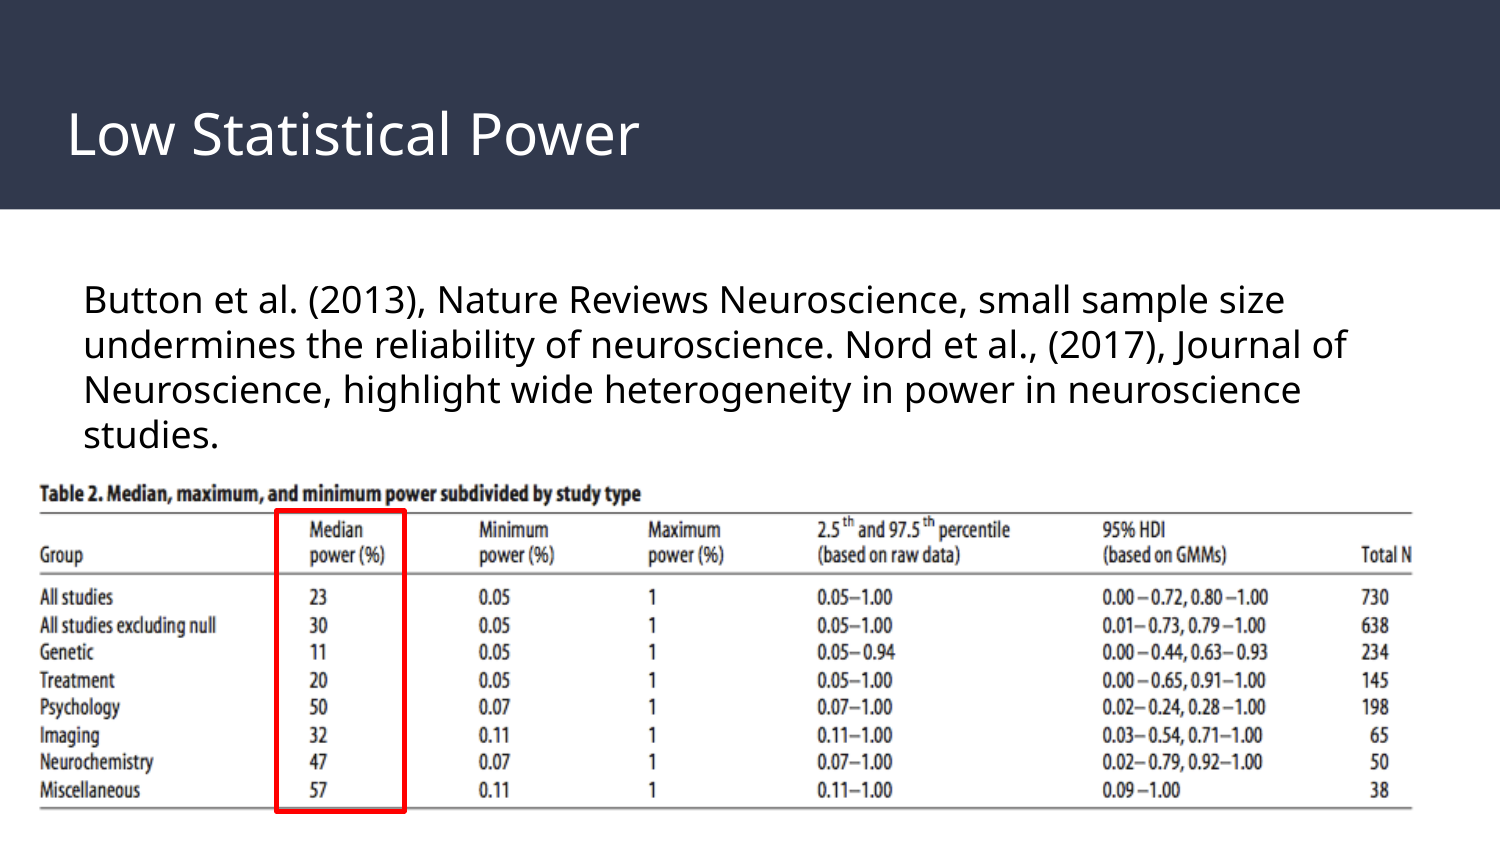

# Low Statistical Power
Button et al. (2013), Nature Reviews Neuroscience, small sample size undermines the reliability of neuroscience. Nord et al., (2017), Journal of Neuroscience, highlight wide heterogeneity in power in neuroscience studies.